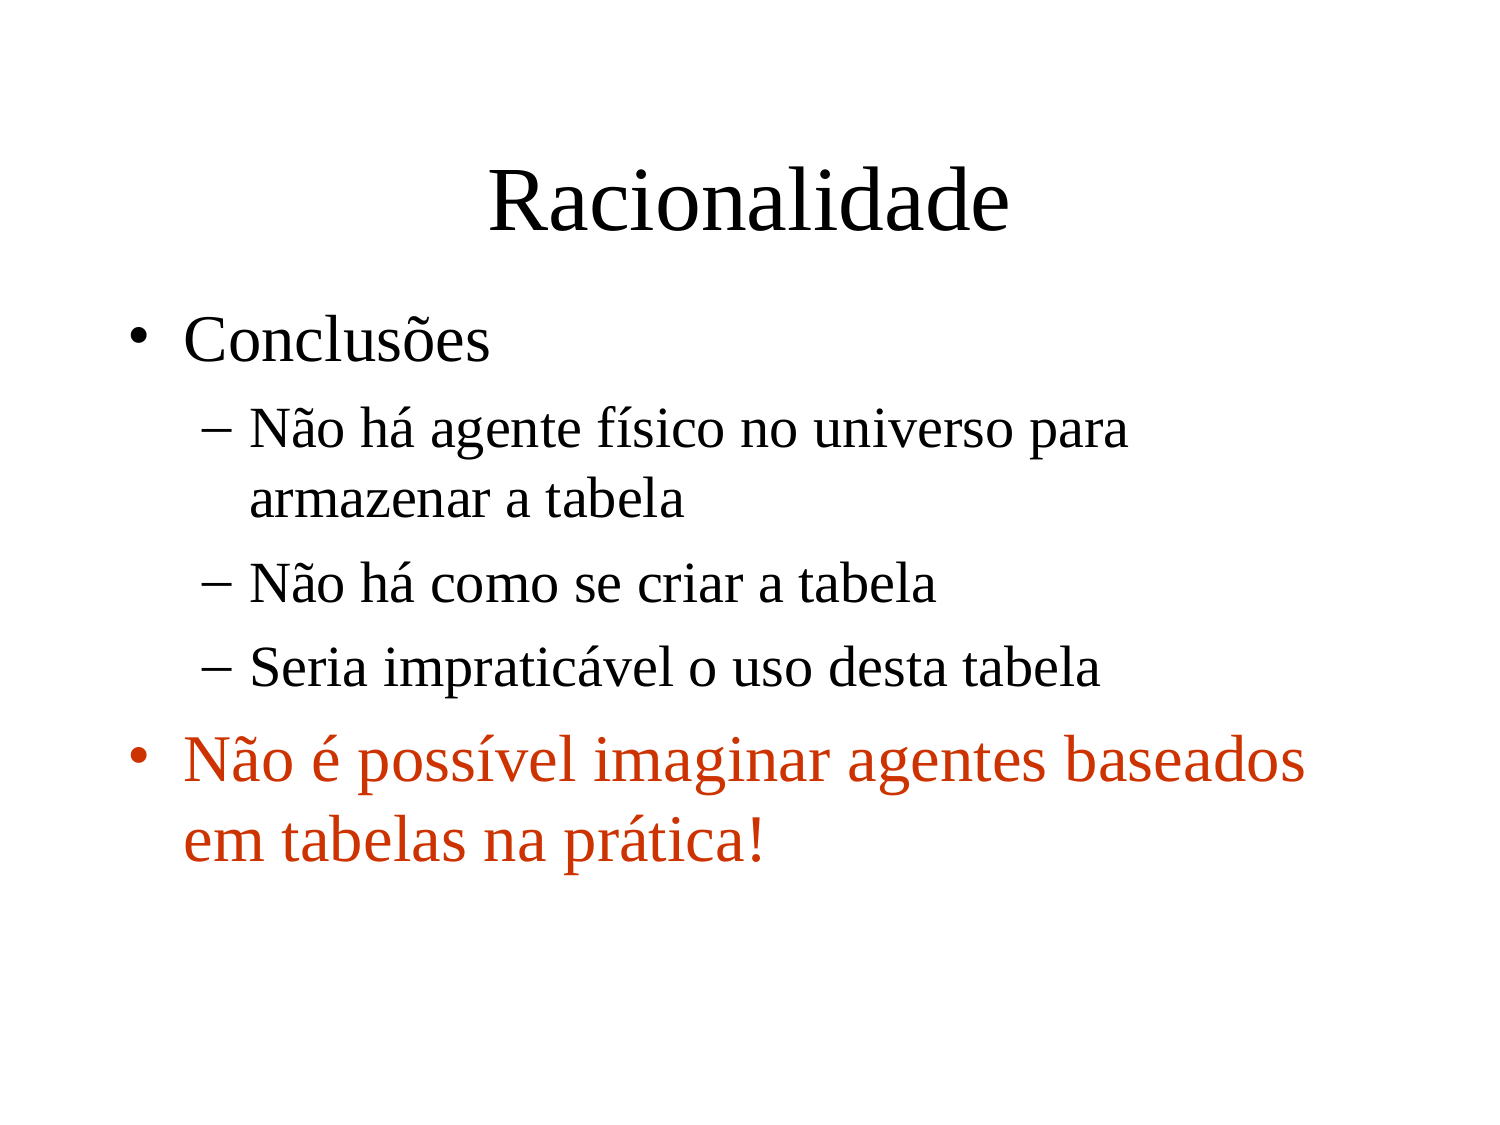

# Racionalidade
Conclusões
Não há agente físico no universo para armazenar a tabela
Não há como se criar a tabela
Seria impraticável o uso desta tabela
Não é possível imaginar agentes baseados em tabelas na prática!